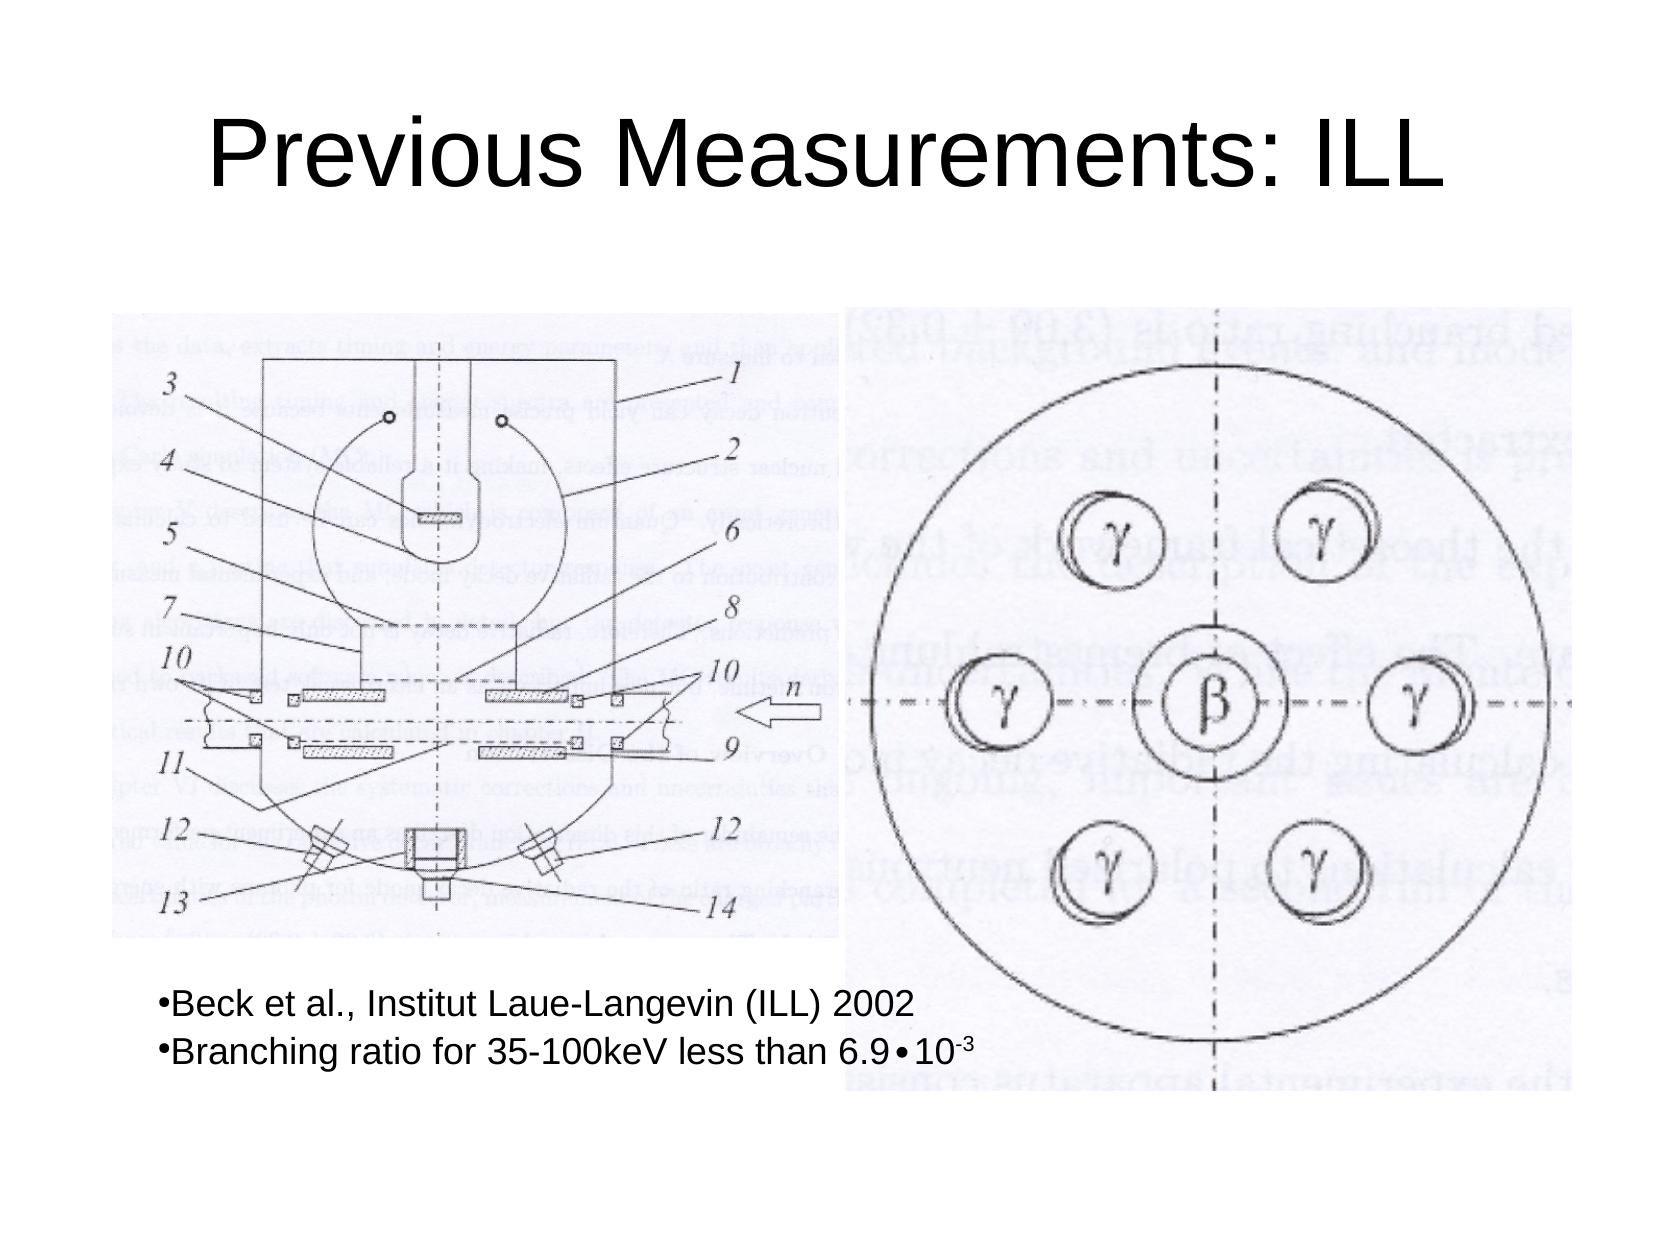

# Previous Measurements: ILL
Beck et al., Institut Laue-Langevin (ILL) 2002
Branching ratio for 35-100keV less than 6.9∙10-3